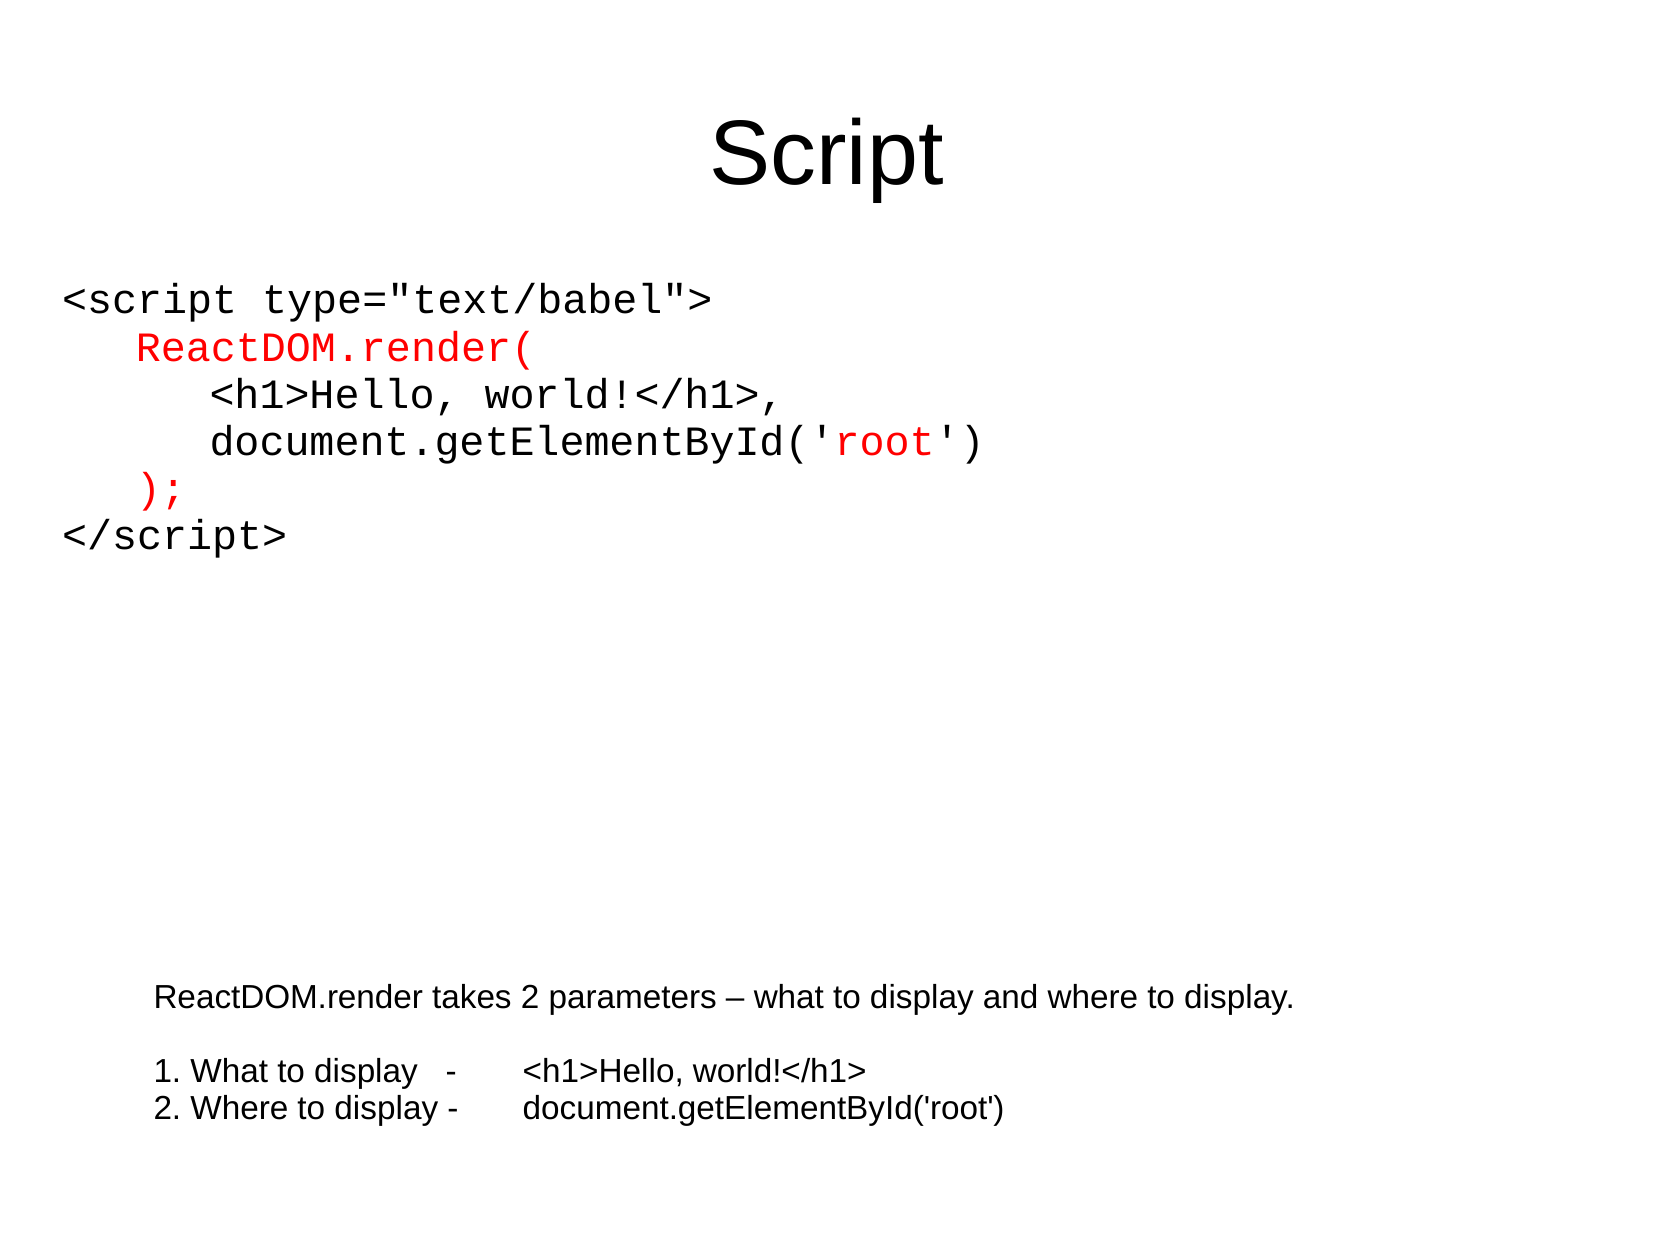

# Script
<script type="text/babel">
	ReactDOM.render(
 	<h1>Hello, world!</h1>,
		document.getElementById('root')
	);
</script>
ReactDOM.render takes 2 parameters – what to display and where to display.
1. What to display - 	<h1>Hello, world!</h1>
2. Where to display - 	document.getElementById('root')